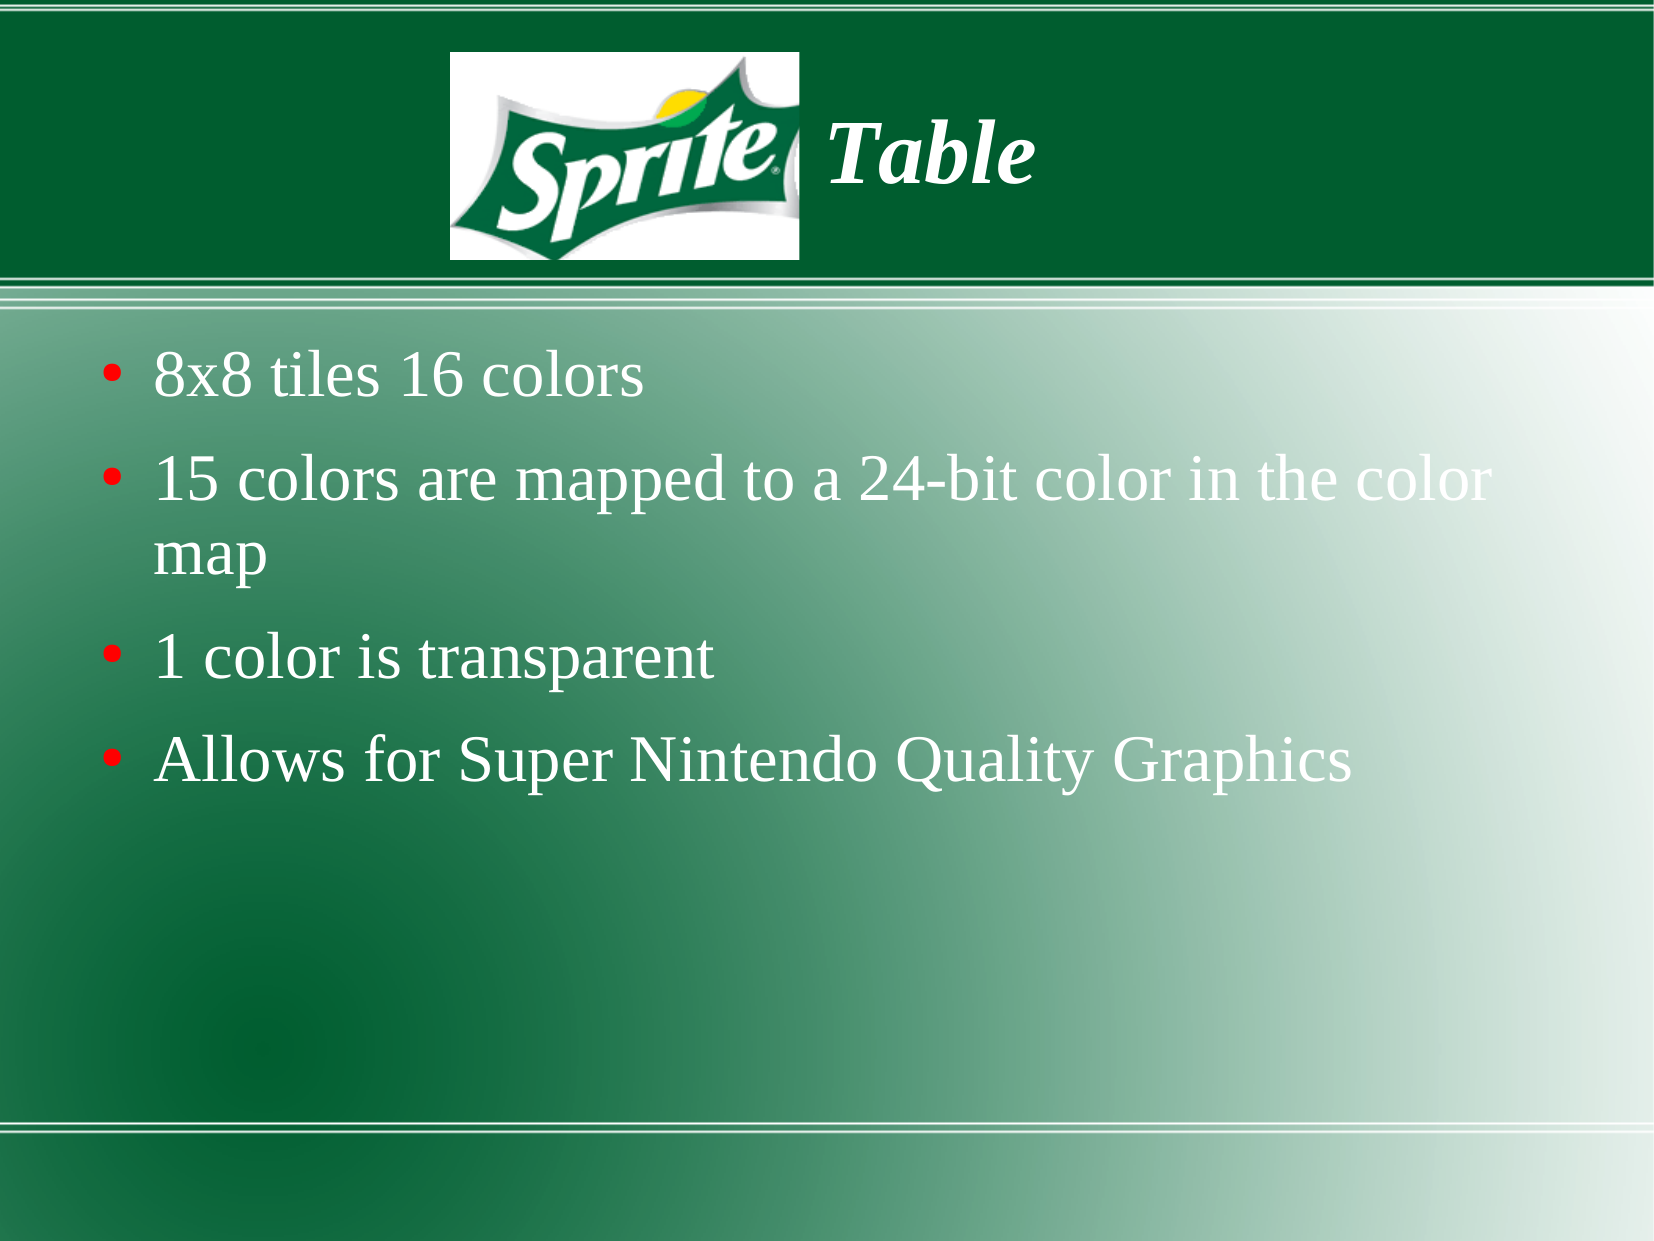

# Table
8x8 tiles 16 colors
15 colors are mapped to a 24-bit color in the color map
1 color is transparent
Allows for Super Nintendo Quality Graphics